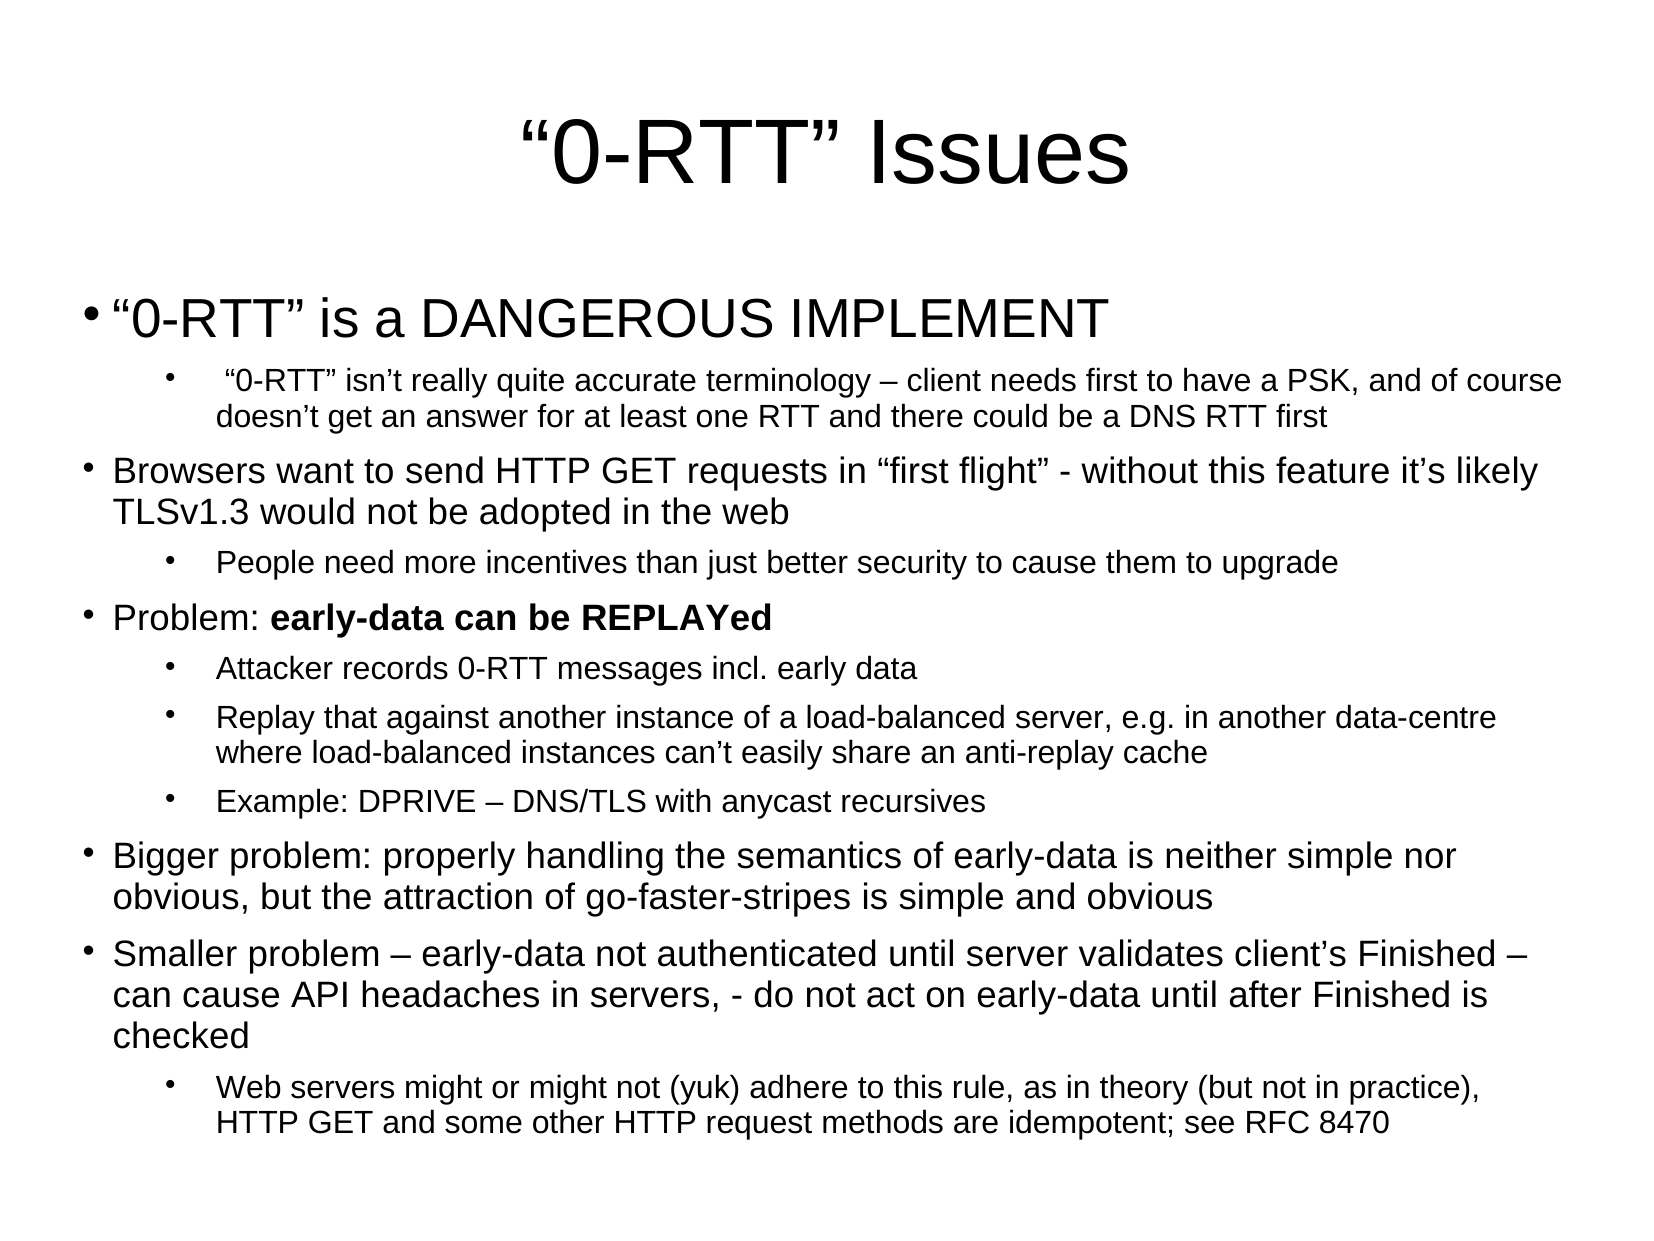

# “0-RTT” Issues
“0-RTT” is a DANGEROUS IMPLEMENT
 “0-RTT” isn’t really quite accurate terminology – client needs first to have a PSK, and of course doesn’t get an answer for at least one RTT and there could be a DNS RTT first
Browsers want to send HTTP GET requests in “first flight” - without this feature it’s likely TLSv1.3 would not be adopted in the web
People need more incentives than just better security to cause them to upgrade
Problem: early-data can be REPLAYed
Attacker records 0-RTT messages incl. early data
Replay that against another instance of a load-balanced server, e.g. in another data-centre where load-balanced instances can’t easily share an anti-replay cache
Example: DPRIVE – DNS/TLS with anycast recursives
Bigger problem: properly handling the semantics of early-data is neither simple nor obvious, but the attraction of go-faster-stripes is simple and obvious
Smaller problem – early-data not authenticated until server validates client’s Finished – can cause API headaches in servers, - do not act on early-data until after Finished is checked
Web servers might or might not (yuk) adhere to this rule, as in theory (but not in practice), HTTP GET and some other HTTP request methods are idempotent; see RFC 8470